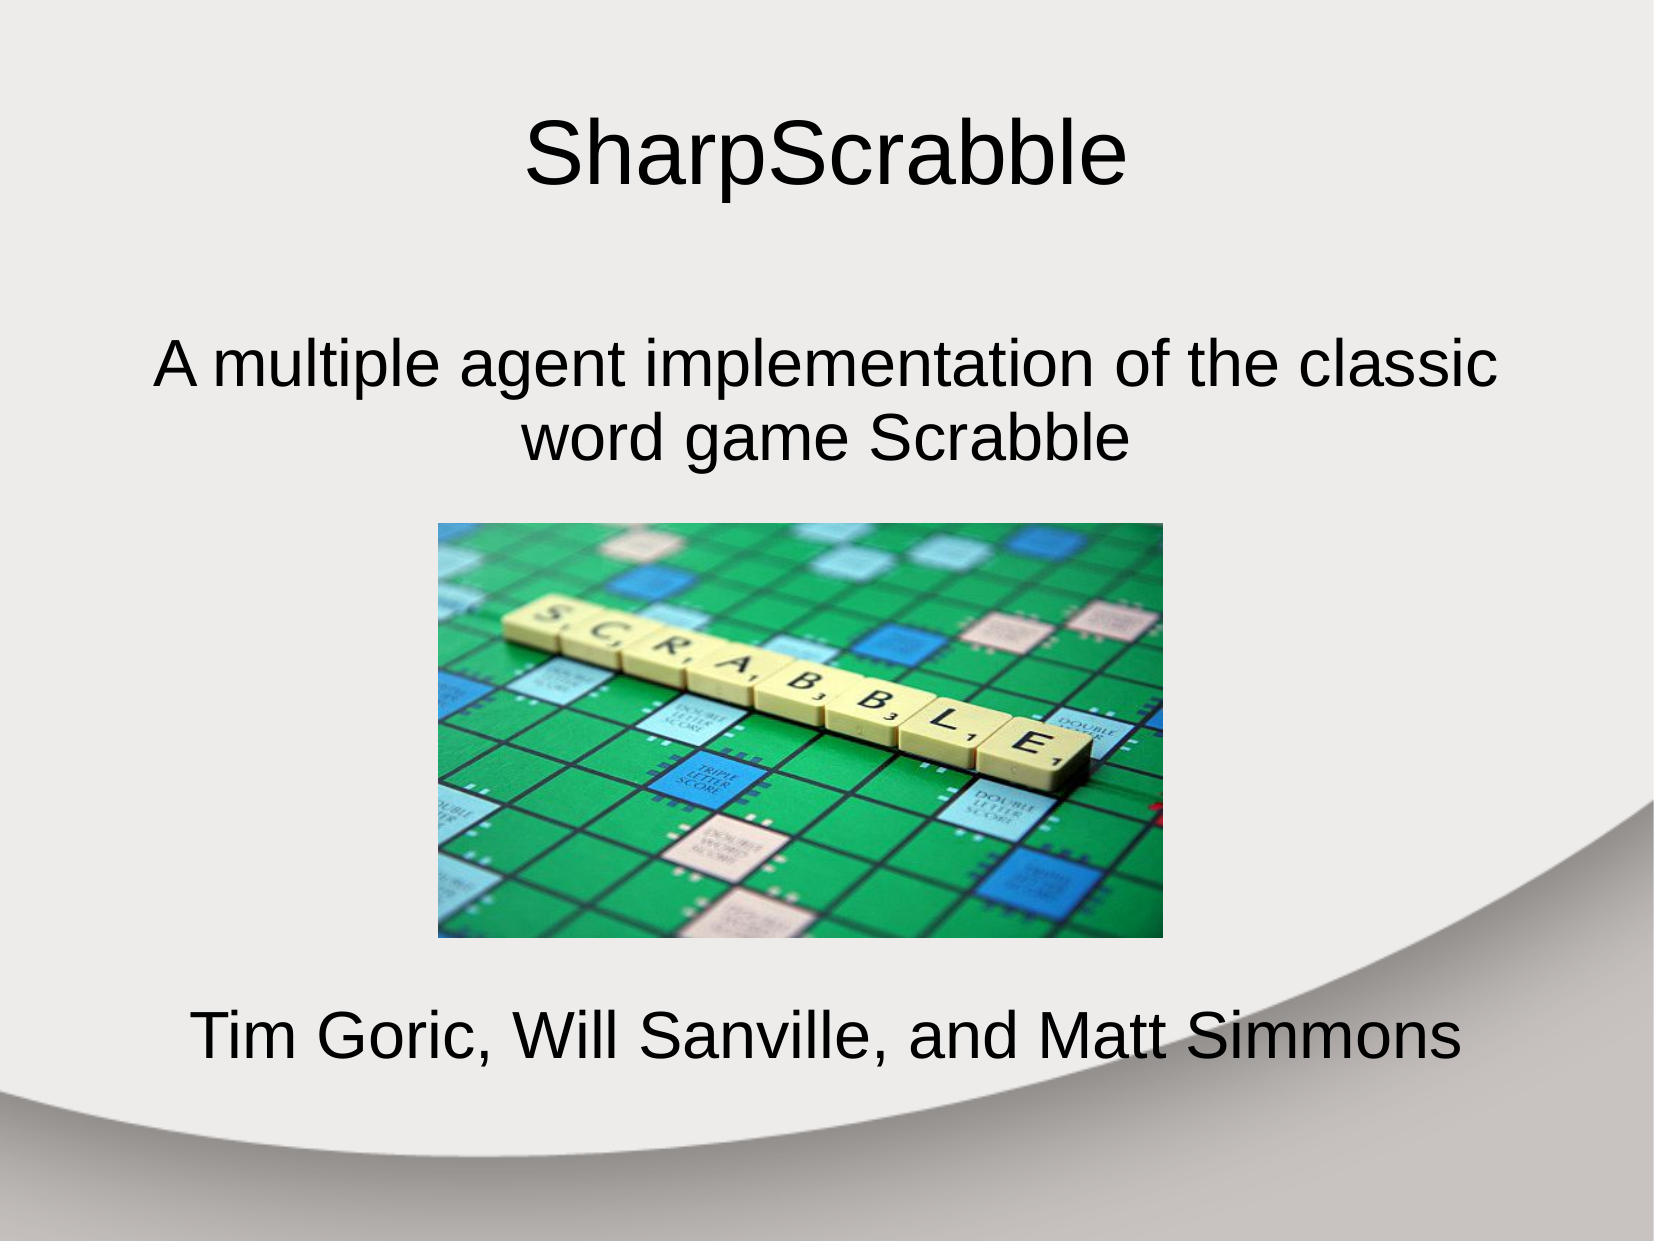

# SharpScrabble
A multiple agent implementation of the classic word game Scrabble
Tim Goric, Will Sanville, and Matt Simmons